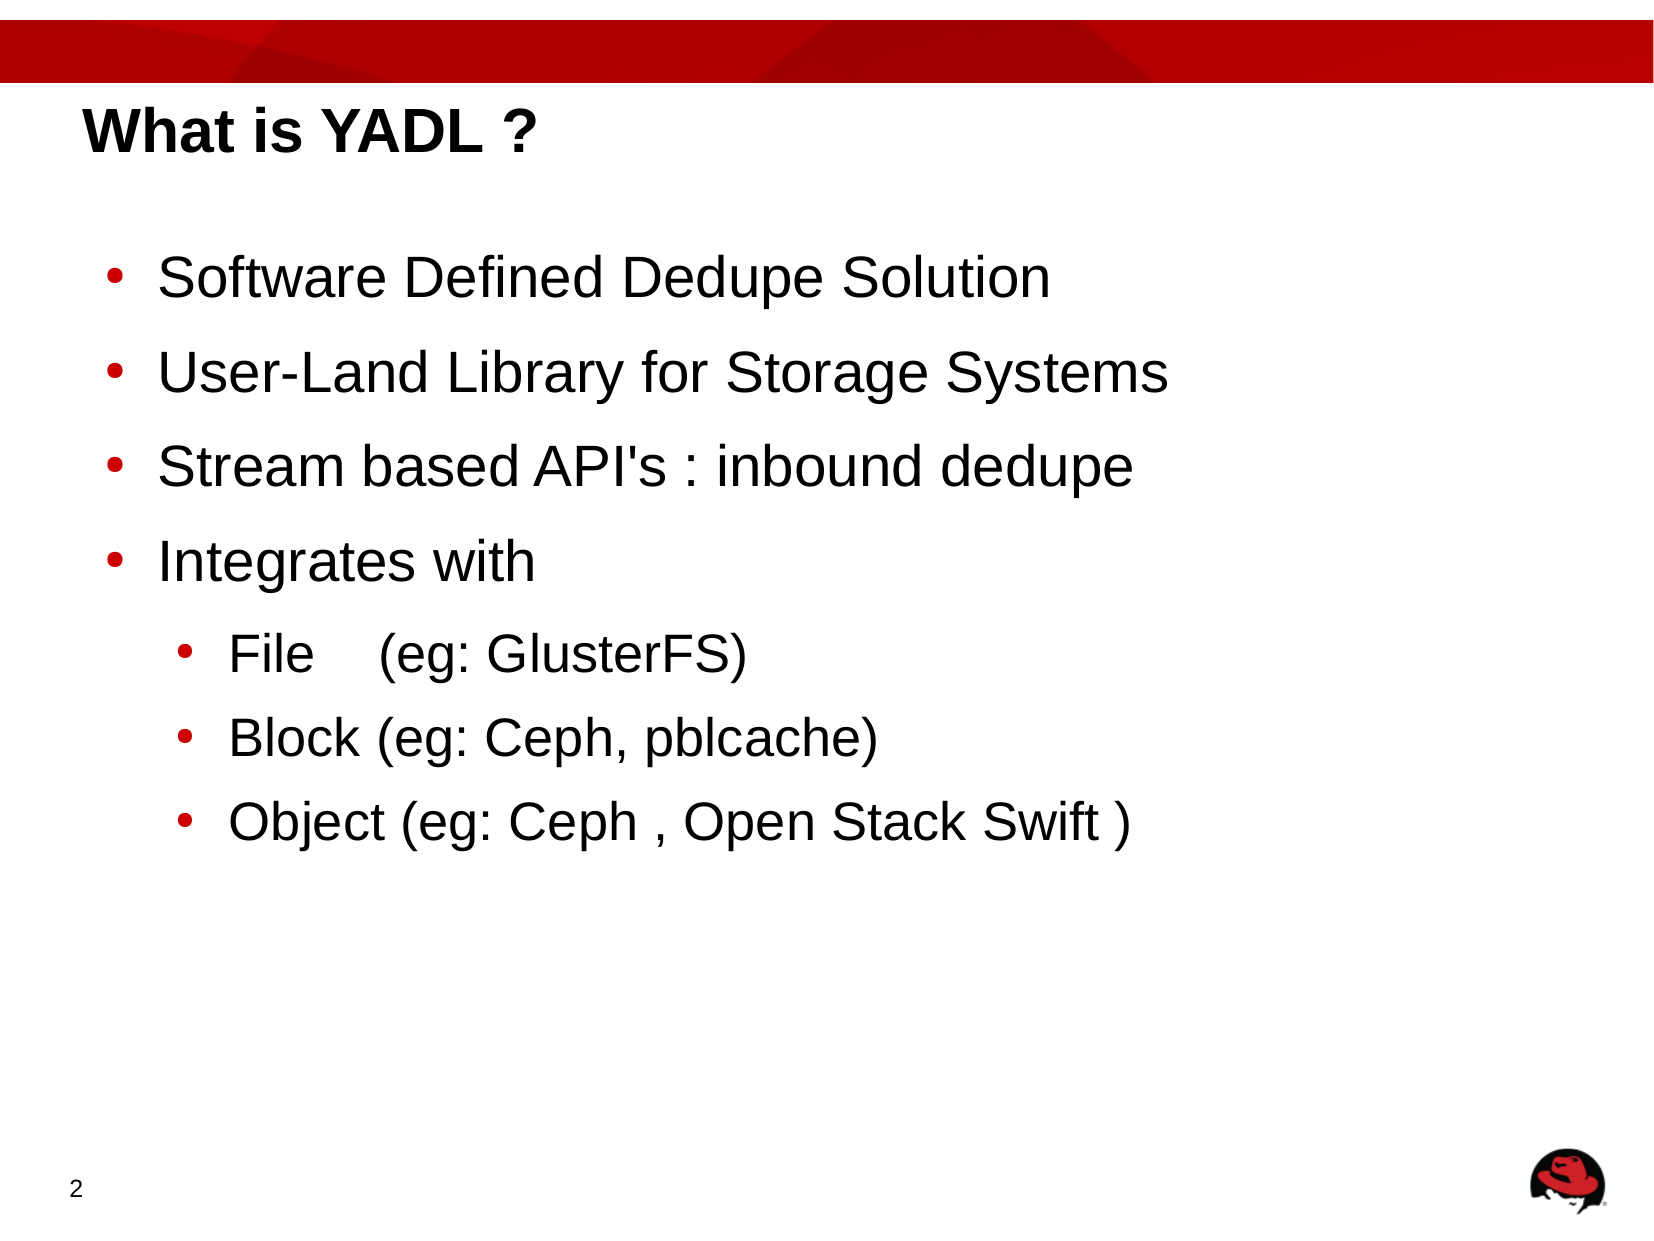

# What is YADL ?
Software Defined Dedupe Solution
User-Land Library for Storage Systems
Stream based API's : inbound dedupe
Integrates with
File	(eg: GlusterFS)
Block (eg: Ceph, pblcache)
Object (eg: Ceph , Open Stack Swift )